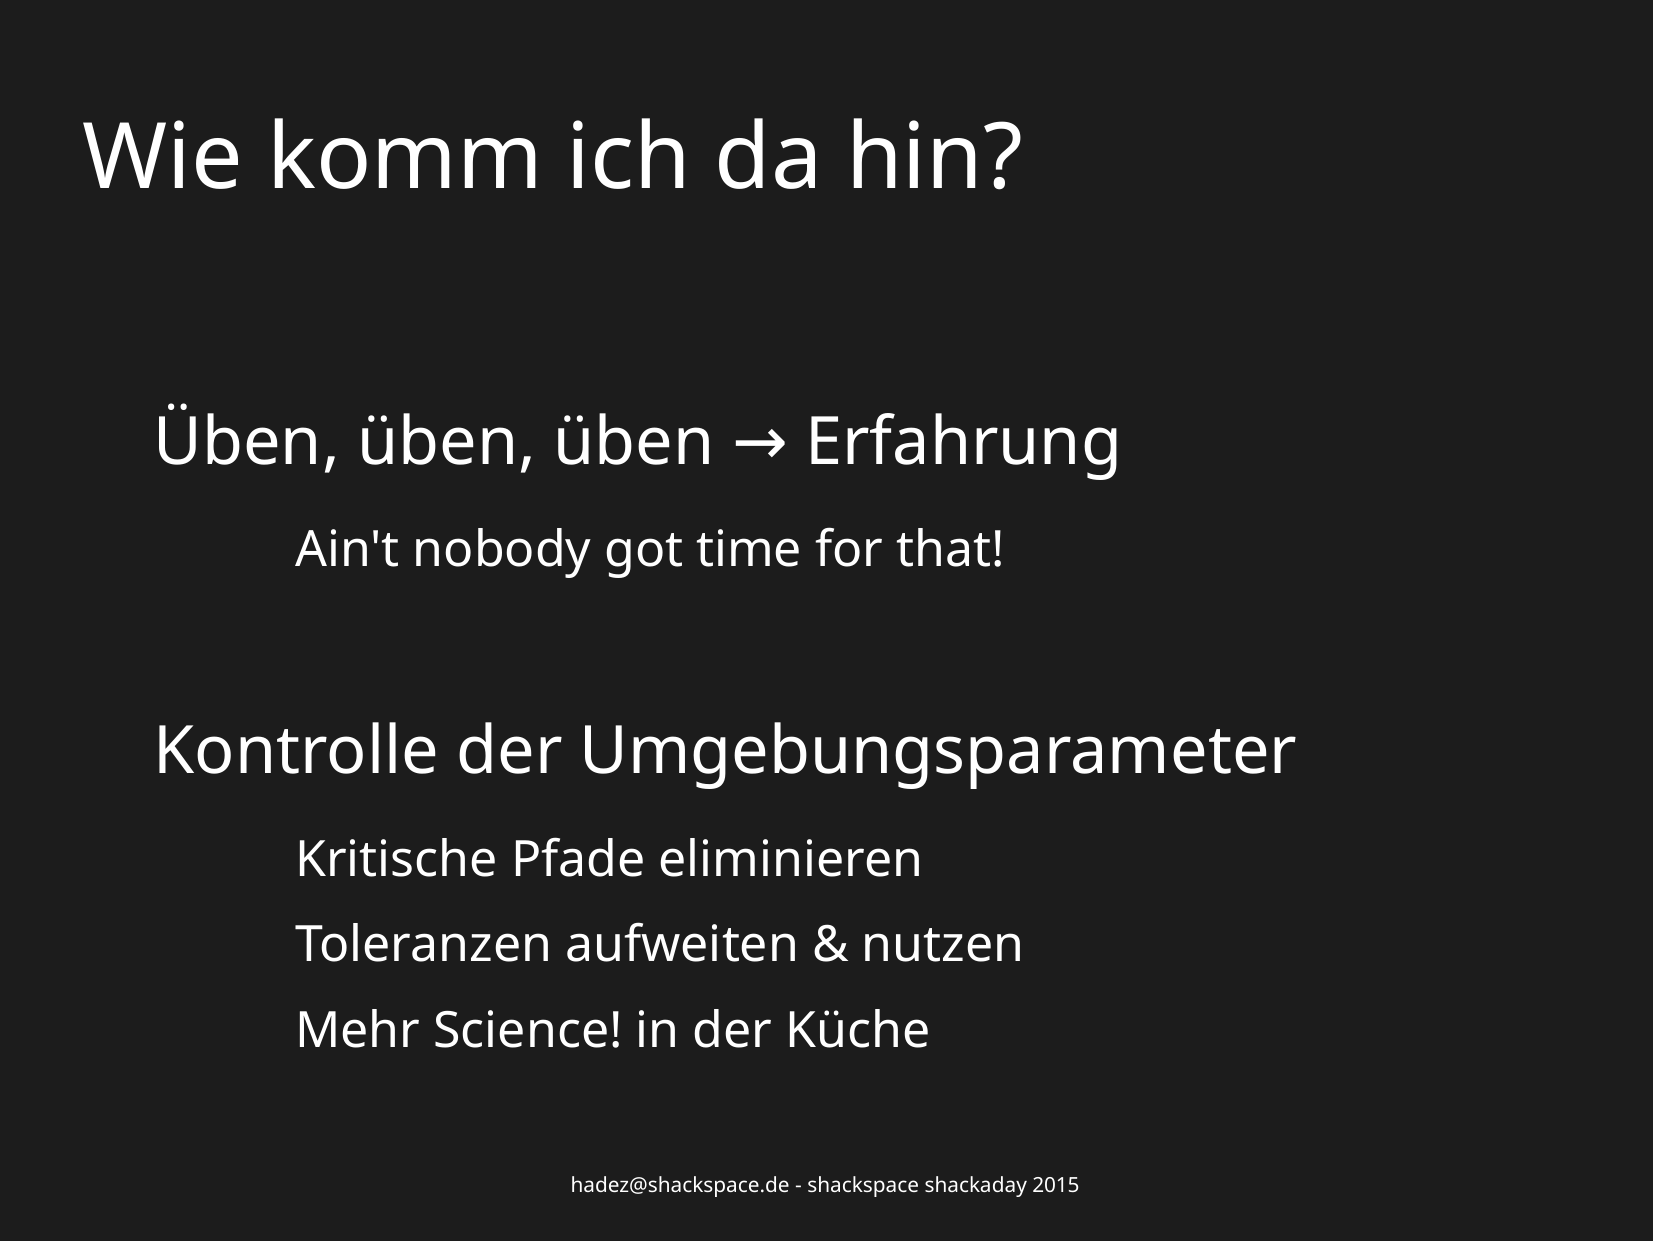

# Wie komm ich da hin?
Üben, üben, üben → Erfahrung
Ain't nobody got time for that!
Kontrolle der Umgebungsparameter
Kritische Pfade eliminieren
Toleranzen aufweiten & nutzen
Mehr Science! in der Küche